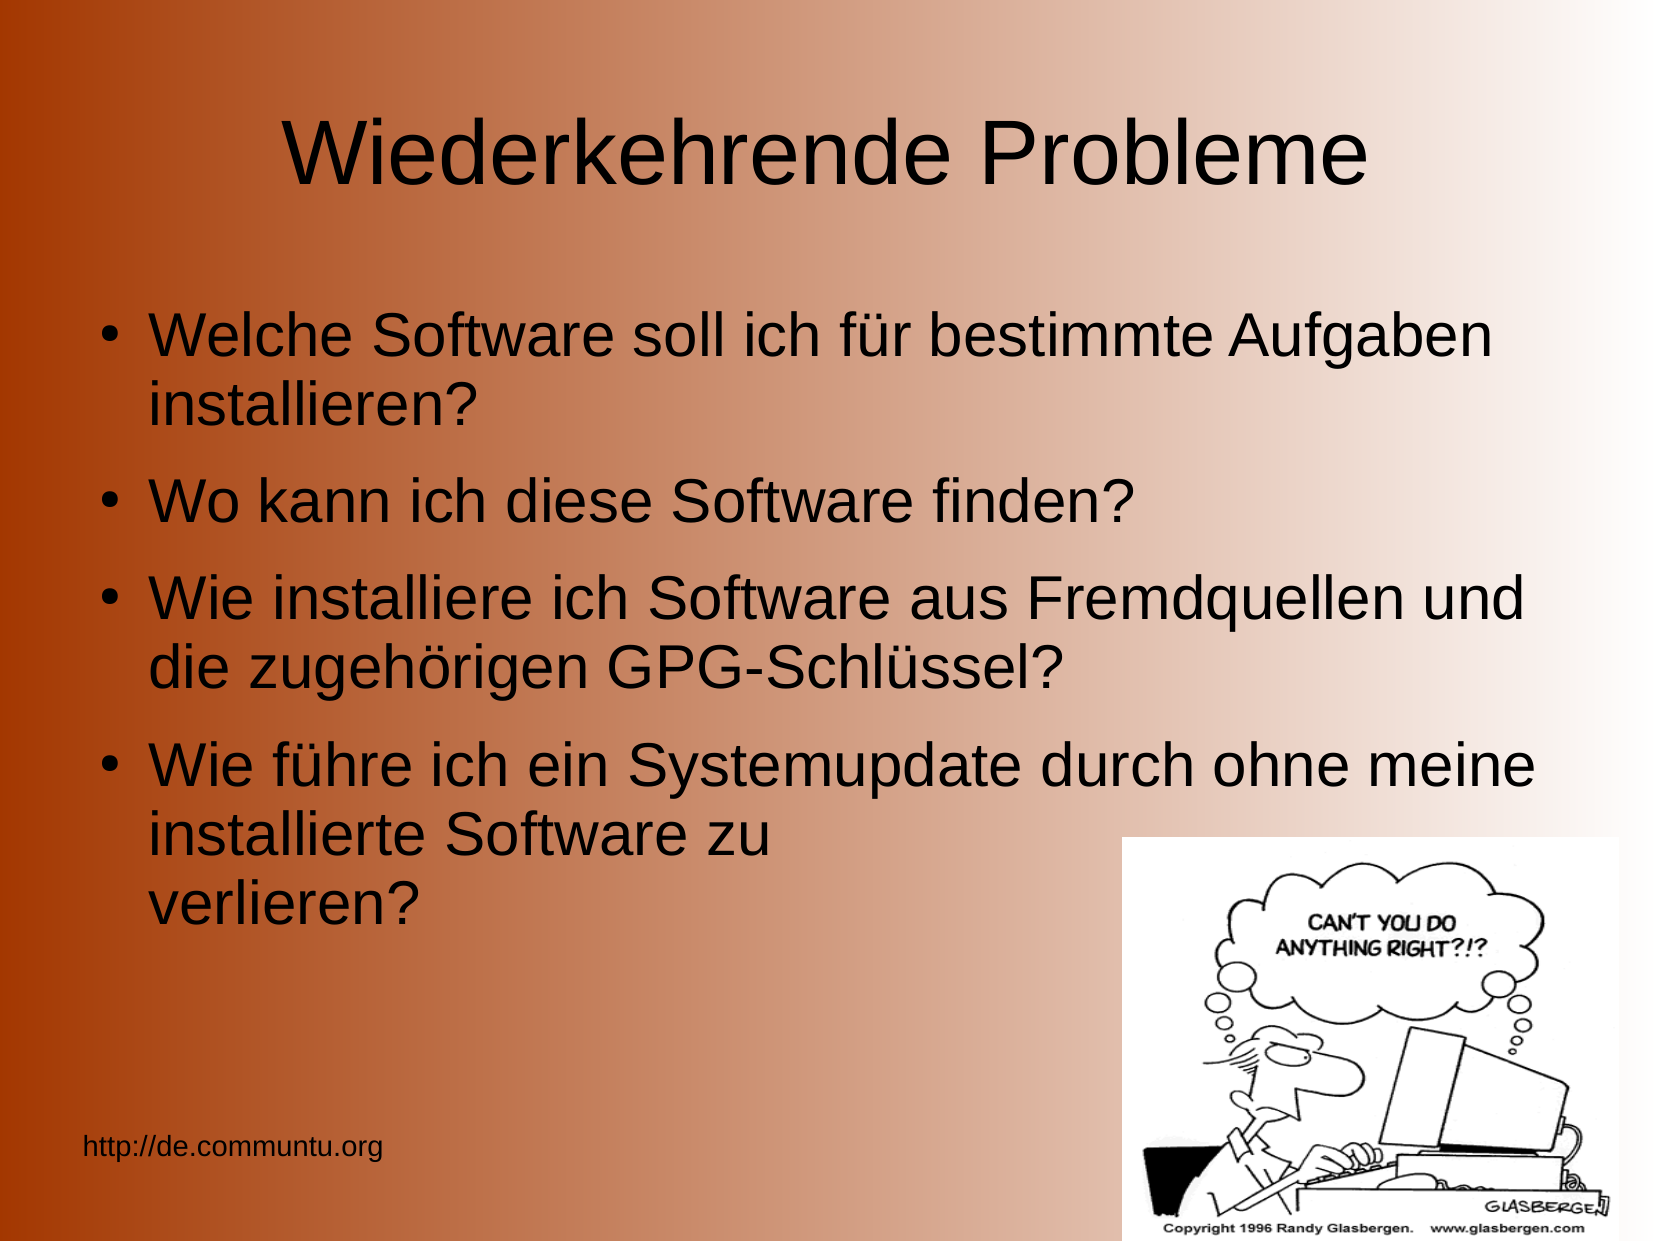

Wiederkehrende Probleme
# Welche Software soll ich für bestimmte Aufgaben installieren?
Wo kann ich diese Software finden?
Wie installiere ich Software aus Fremdquellen und die zugehörigen GPG-Schlüssel?
Wie führe ich ein Systemupdate durch ohne meine installierte Software zu
verlieren?